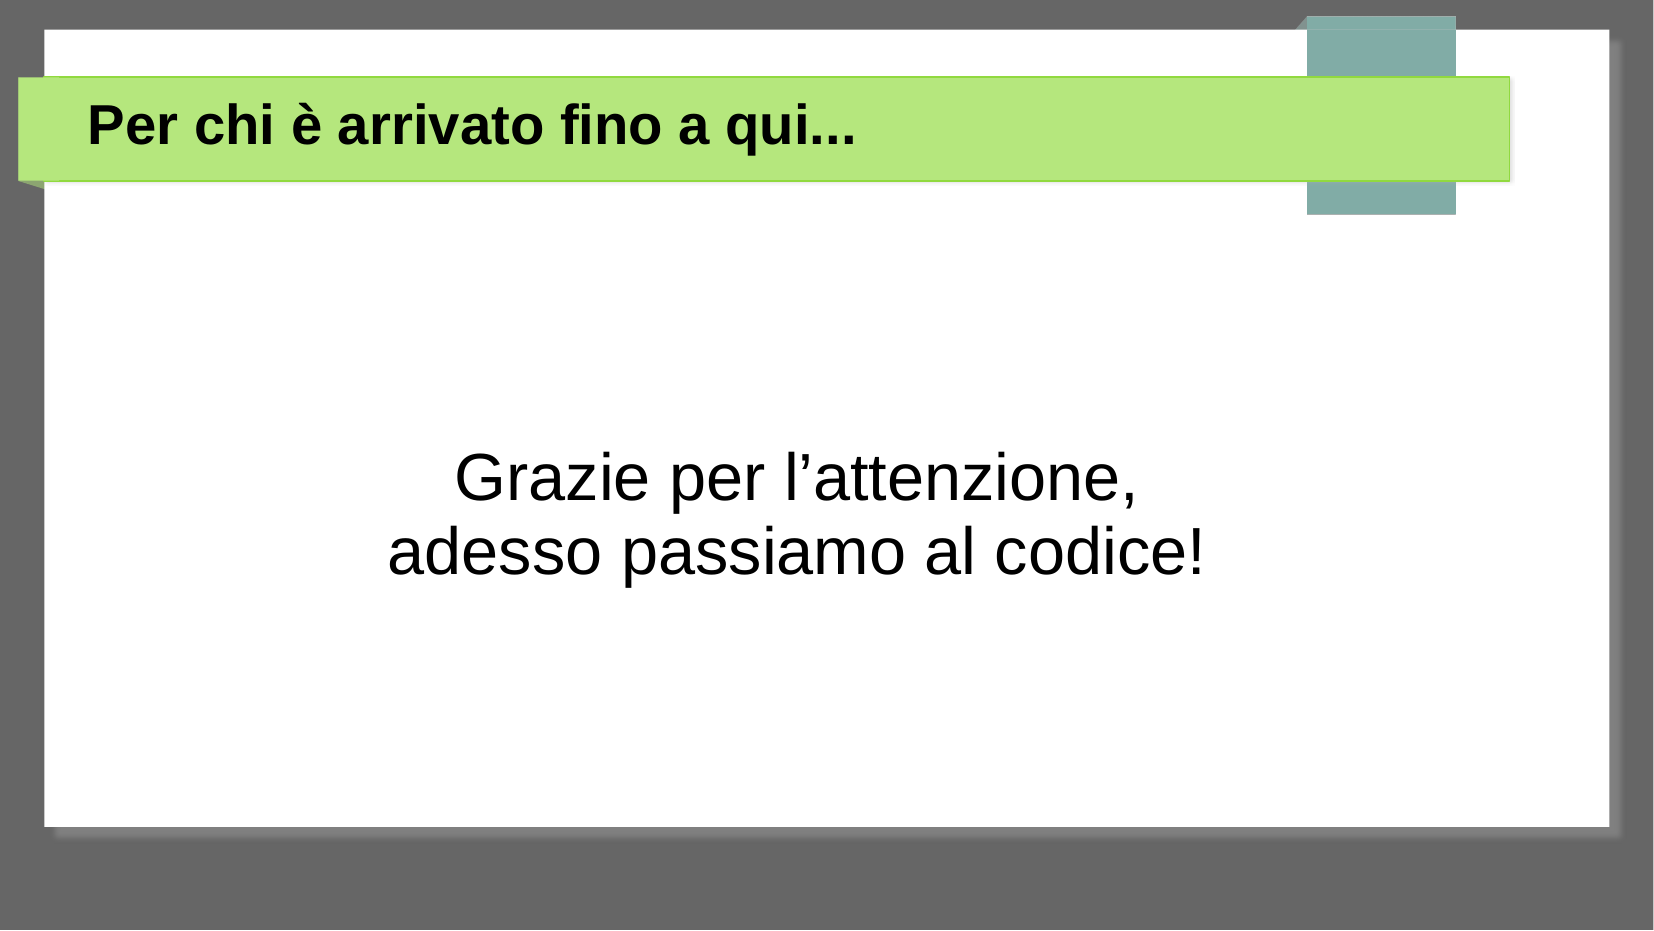

Per chi è arrivato fino a qui...
# Grazie per l’attenzione,
adesso passiamo al codice!